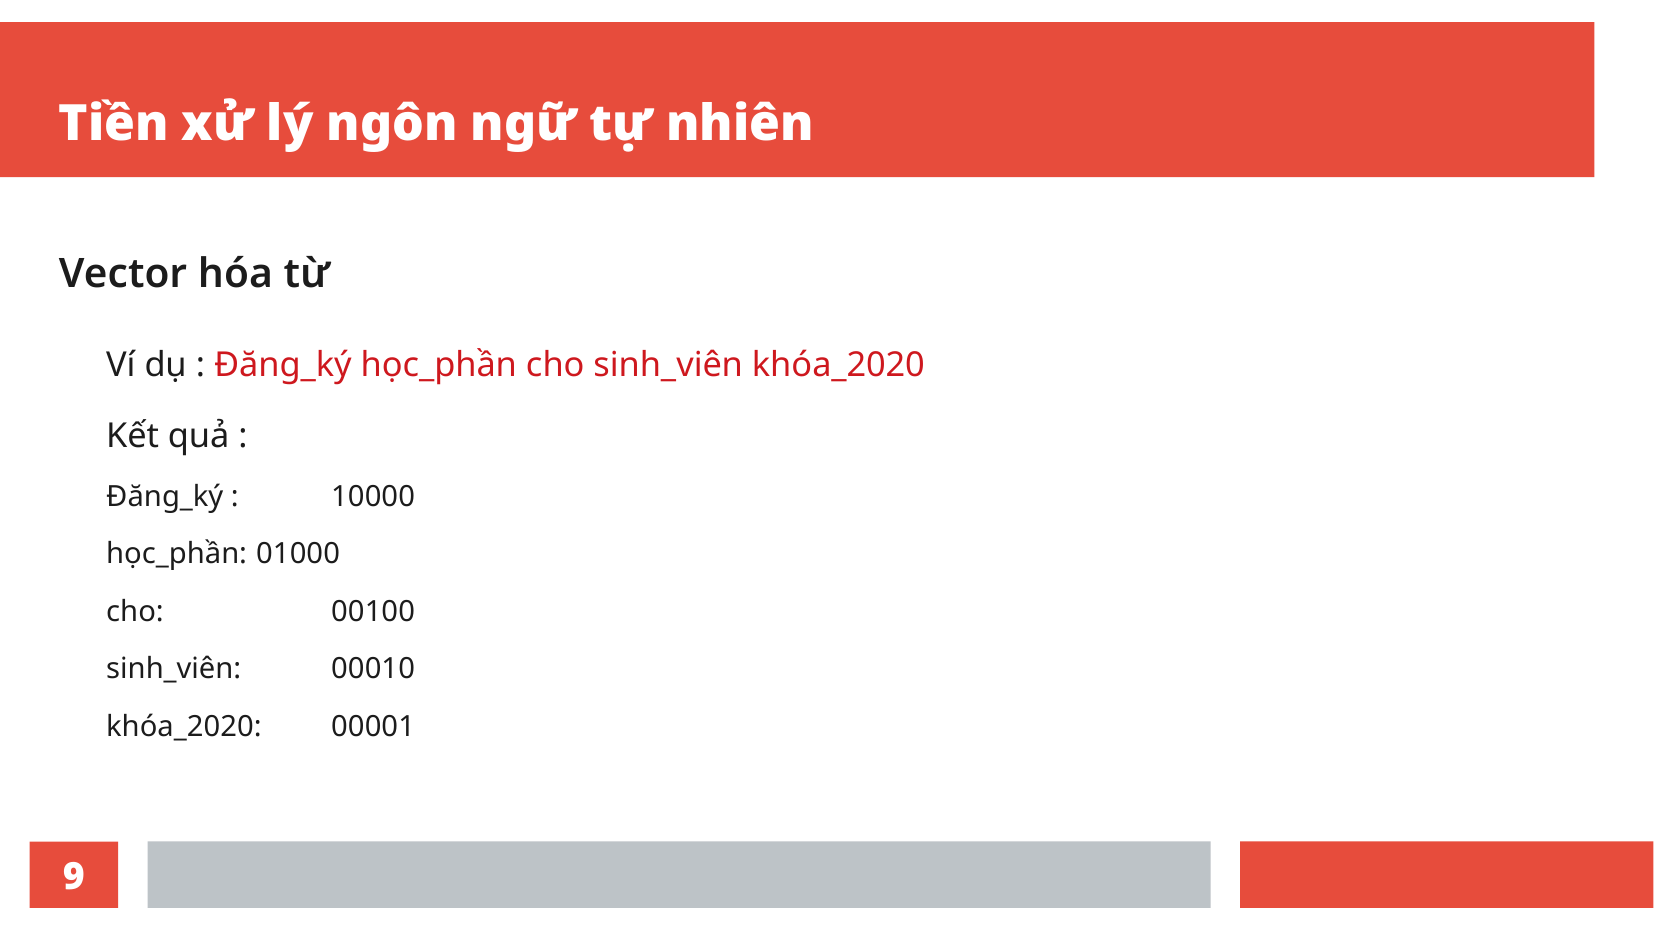

# Tiền xử lý ngôn ngữ tự nhiên
Vector hóa từ
Ví dụ : Đăng_ký học_phần cho sinh_viên khóa_2020
Kết quả :
Đăng_ký :		10000
học_phần:	01000
cho:			00100
sinh_viên:		00010
khóa_2020:	00001
9